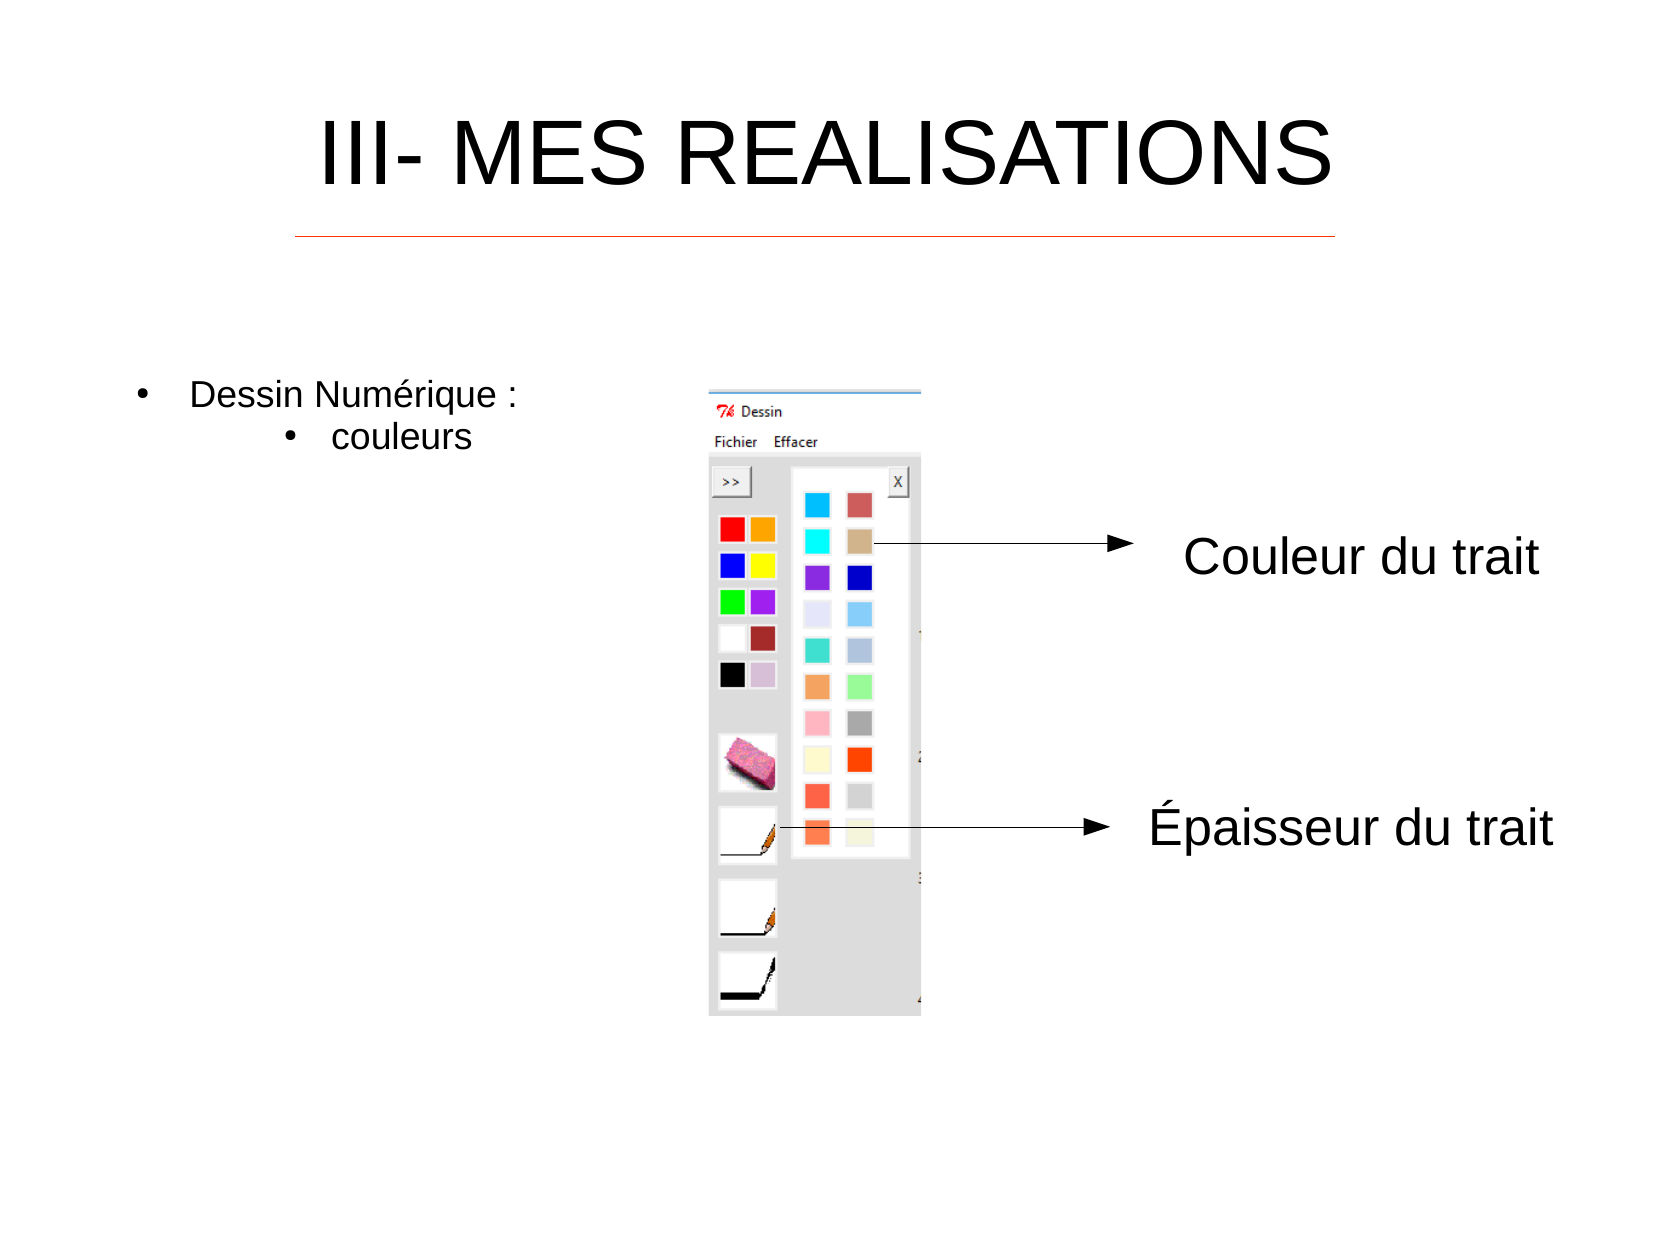

# III- MES REALISATIONS
Dessin Numérique :
couleurs
Couleur du trait
Épaisseur du trait